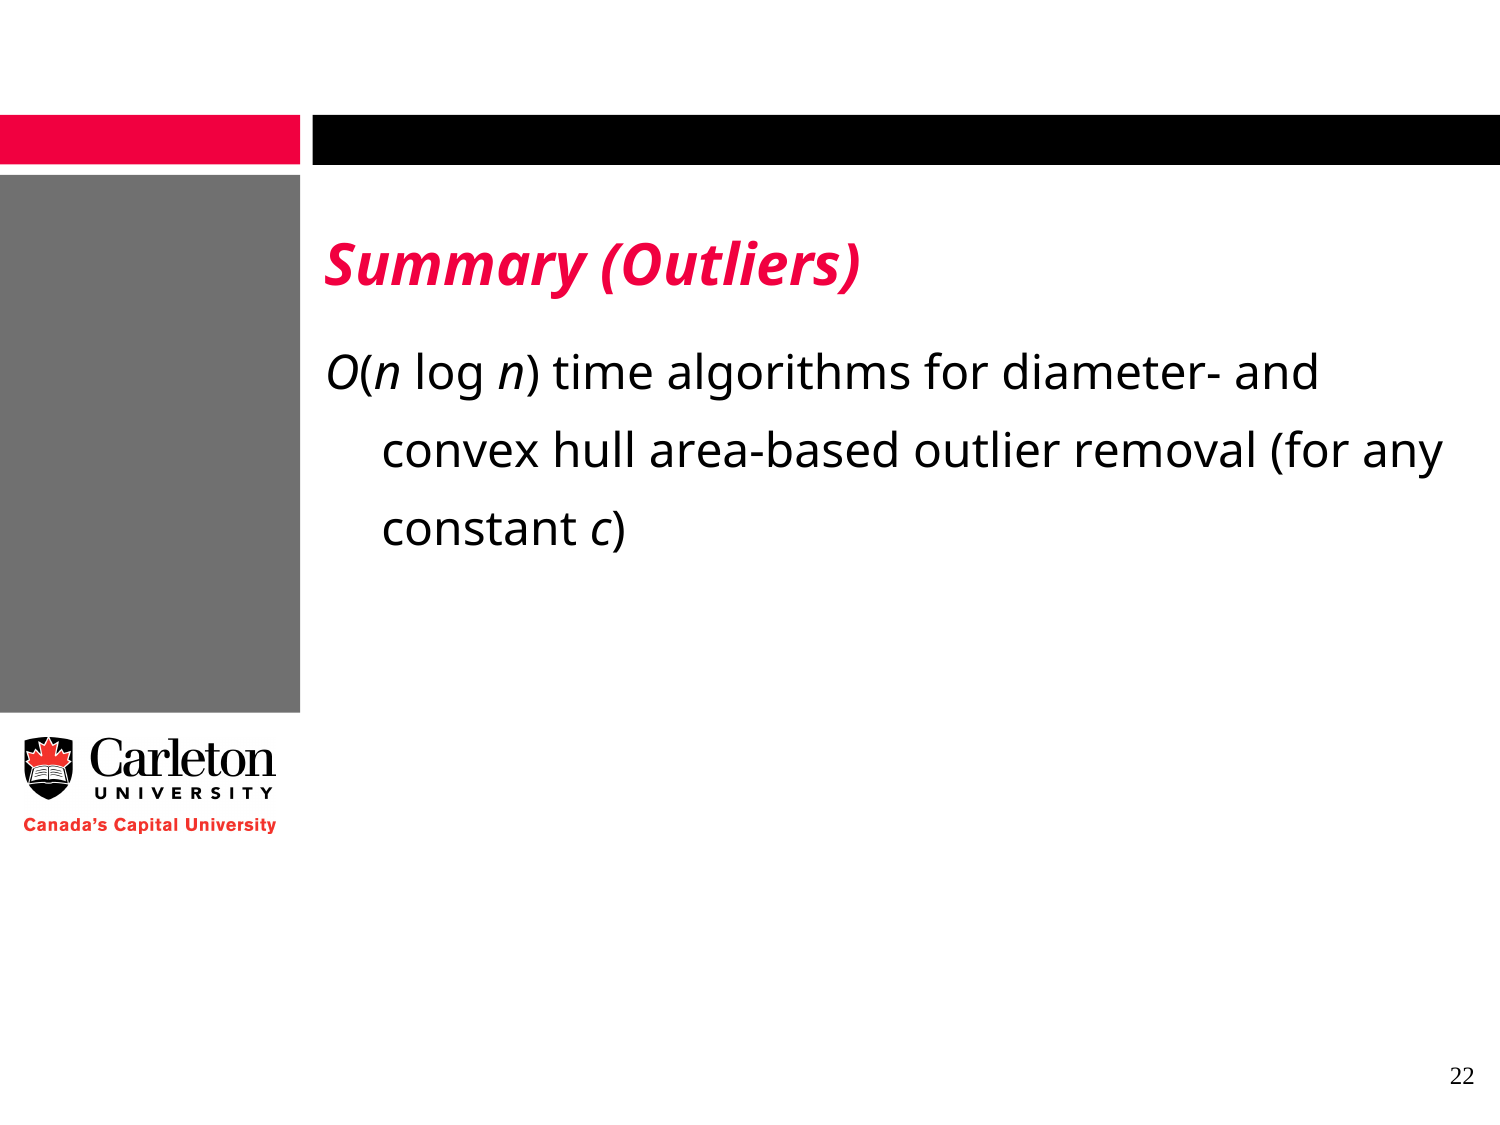

# Summary (Outliers)
O(n log n) time algorithms for diameter- and convex hull area-based outlier removal (for any constant c)
22